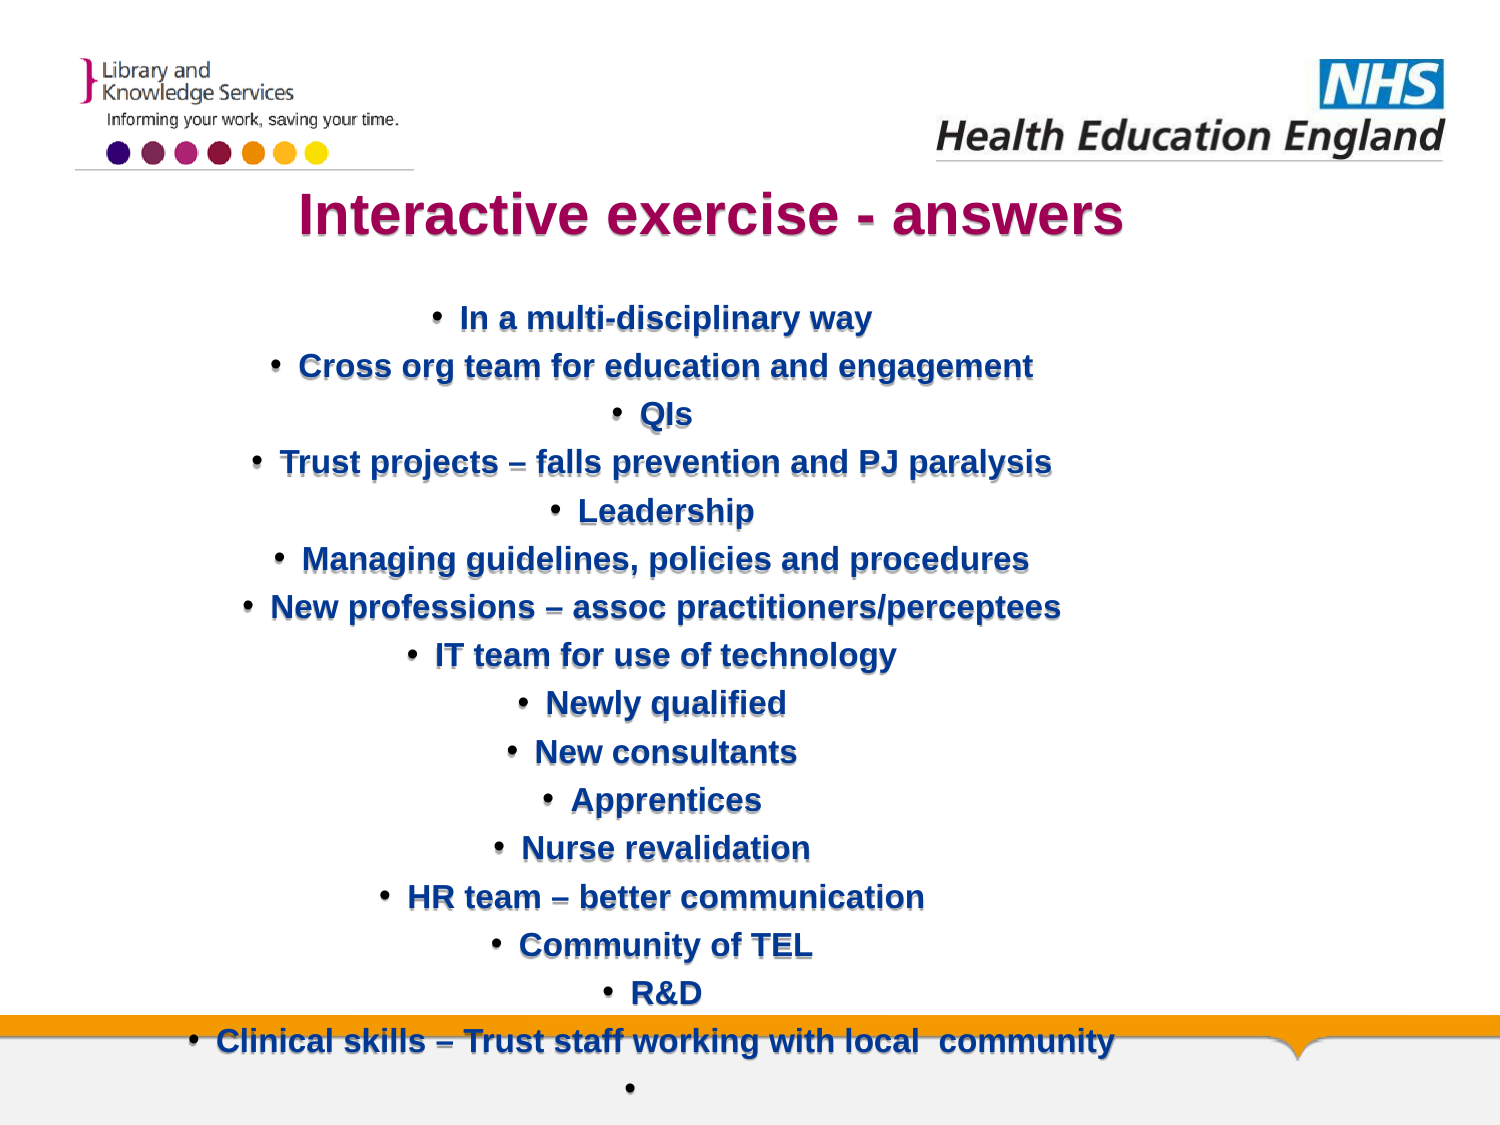

# Interactive exercise - answers
In a multi-disciplinary way
Cross org team for education and engagement
QIs
Trust projects – falls prevention and PJ paralysis
Leadership
Managing guidelines, policies and procedures
New professions – assoc practitioners/perceptees
IT team for use of technology
Newly qualified
New consultants
Apprentices
Nurse revalidation
HR team – better communication
Community of TEL
R&D
Clinical skills – Trust staff working with local community